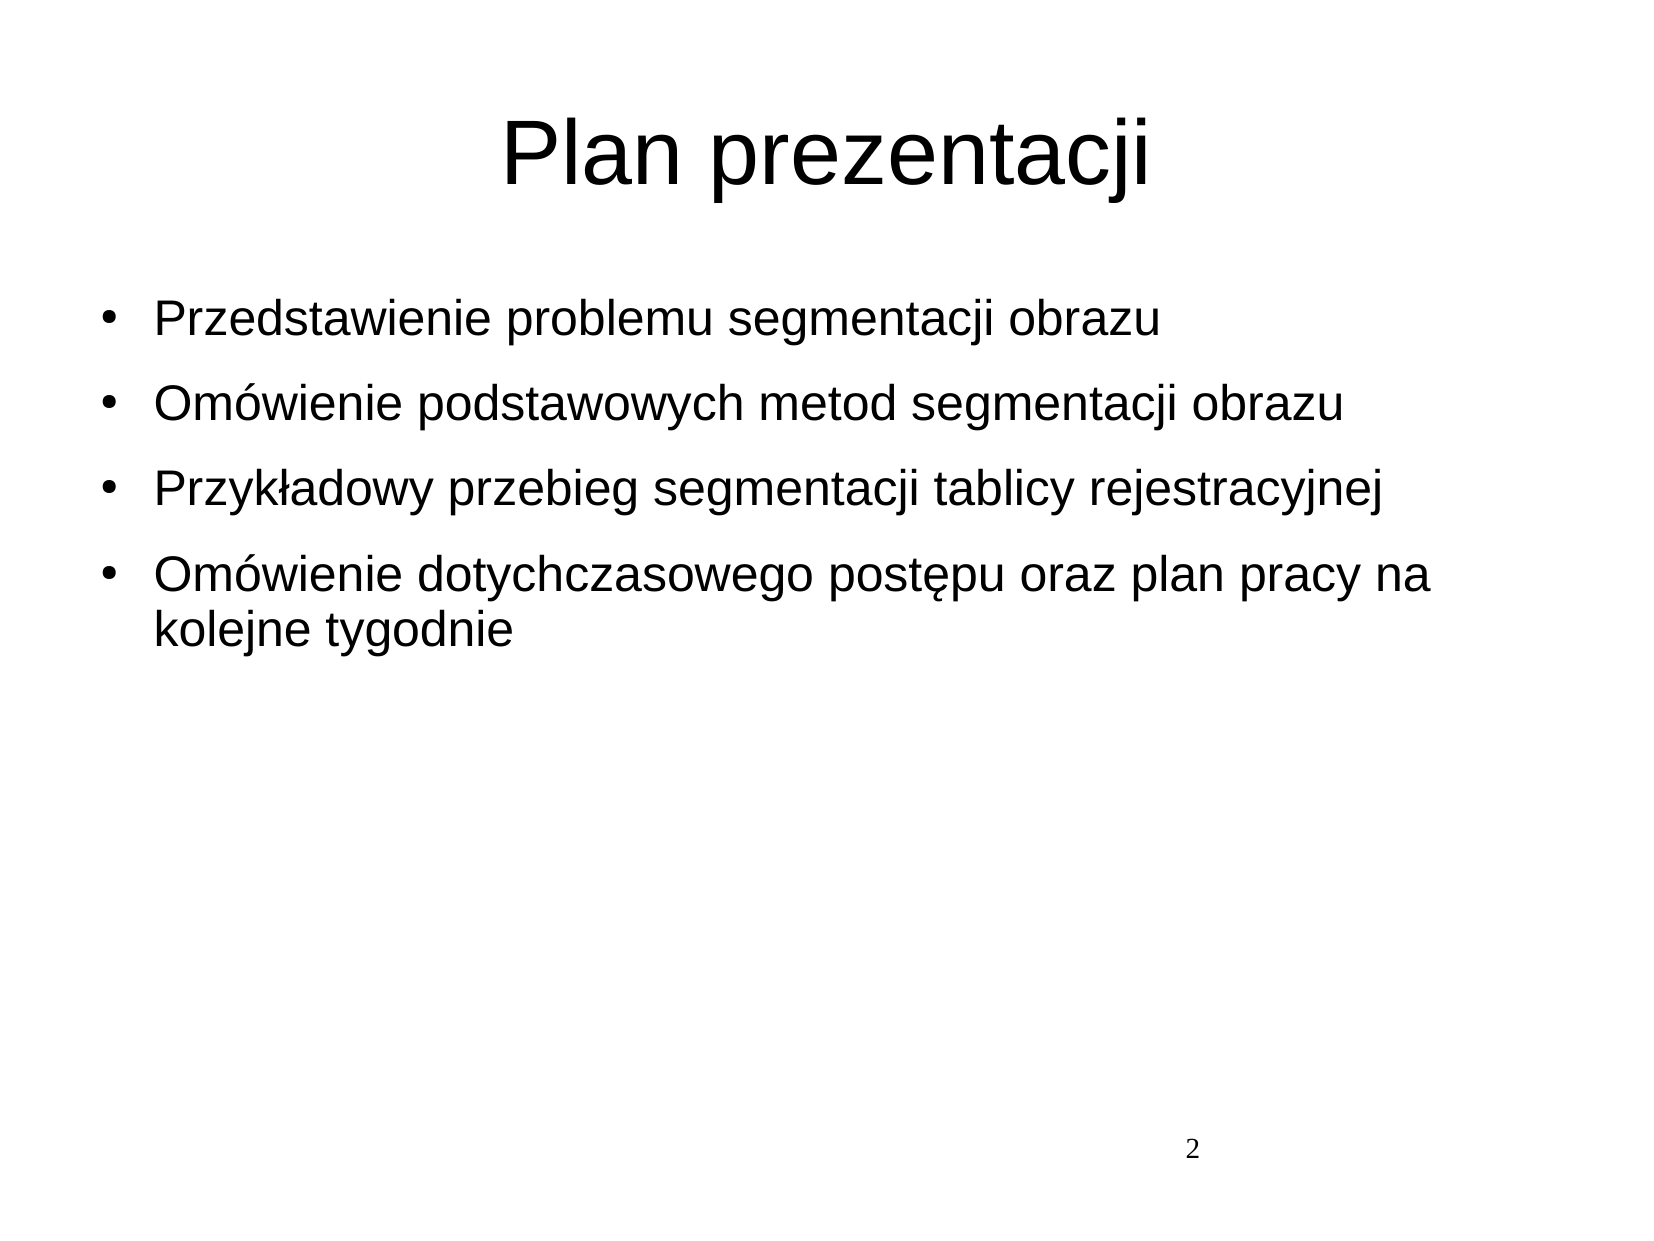

# Plan prezentacji
Przedstawienie problemu segmentacji obrazu
Omówienie podstawowych metod segmentacji obrazu
Przykładowy przebieg segmentacji tablicy rejestracyjnej
Omówienie dotychczasowego postępu oraz plan pracy na kolejne tygodnie
2